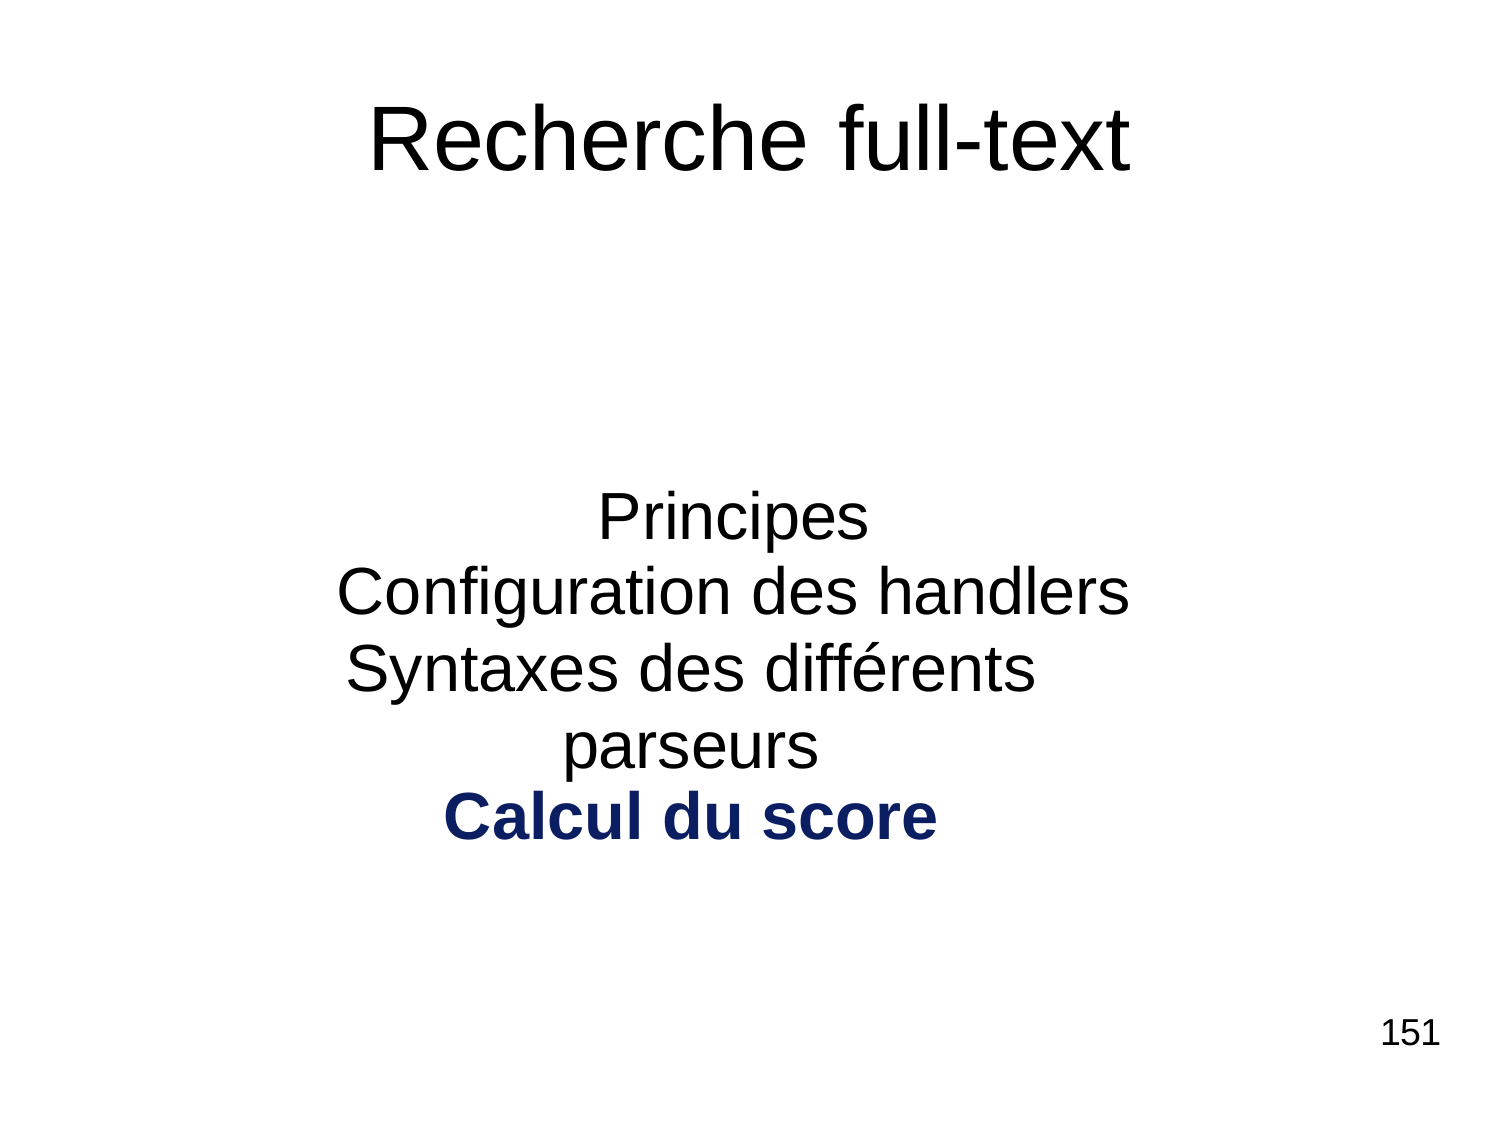

# Recherche	full-text
Principes Configuration des handlers
Syntaxes des différents parseurs
Calcul du score
151